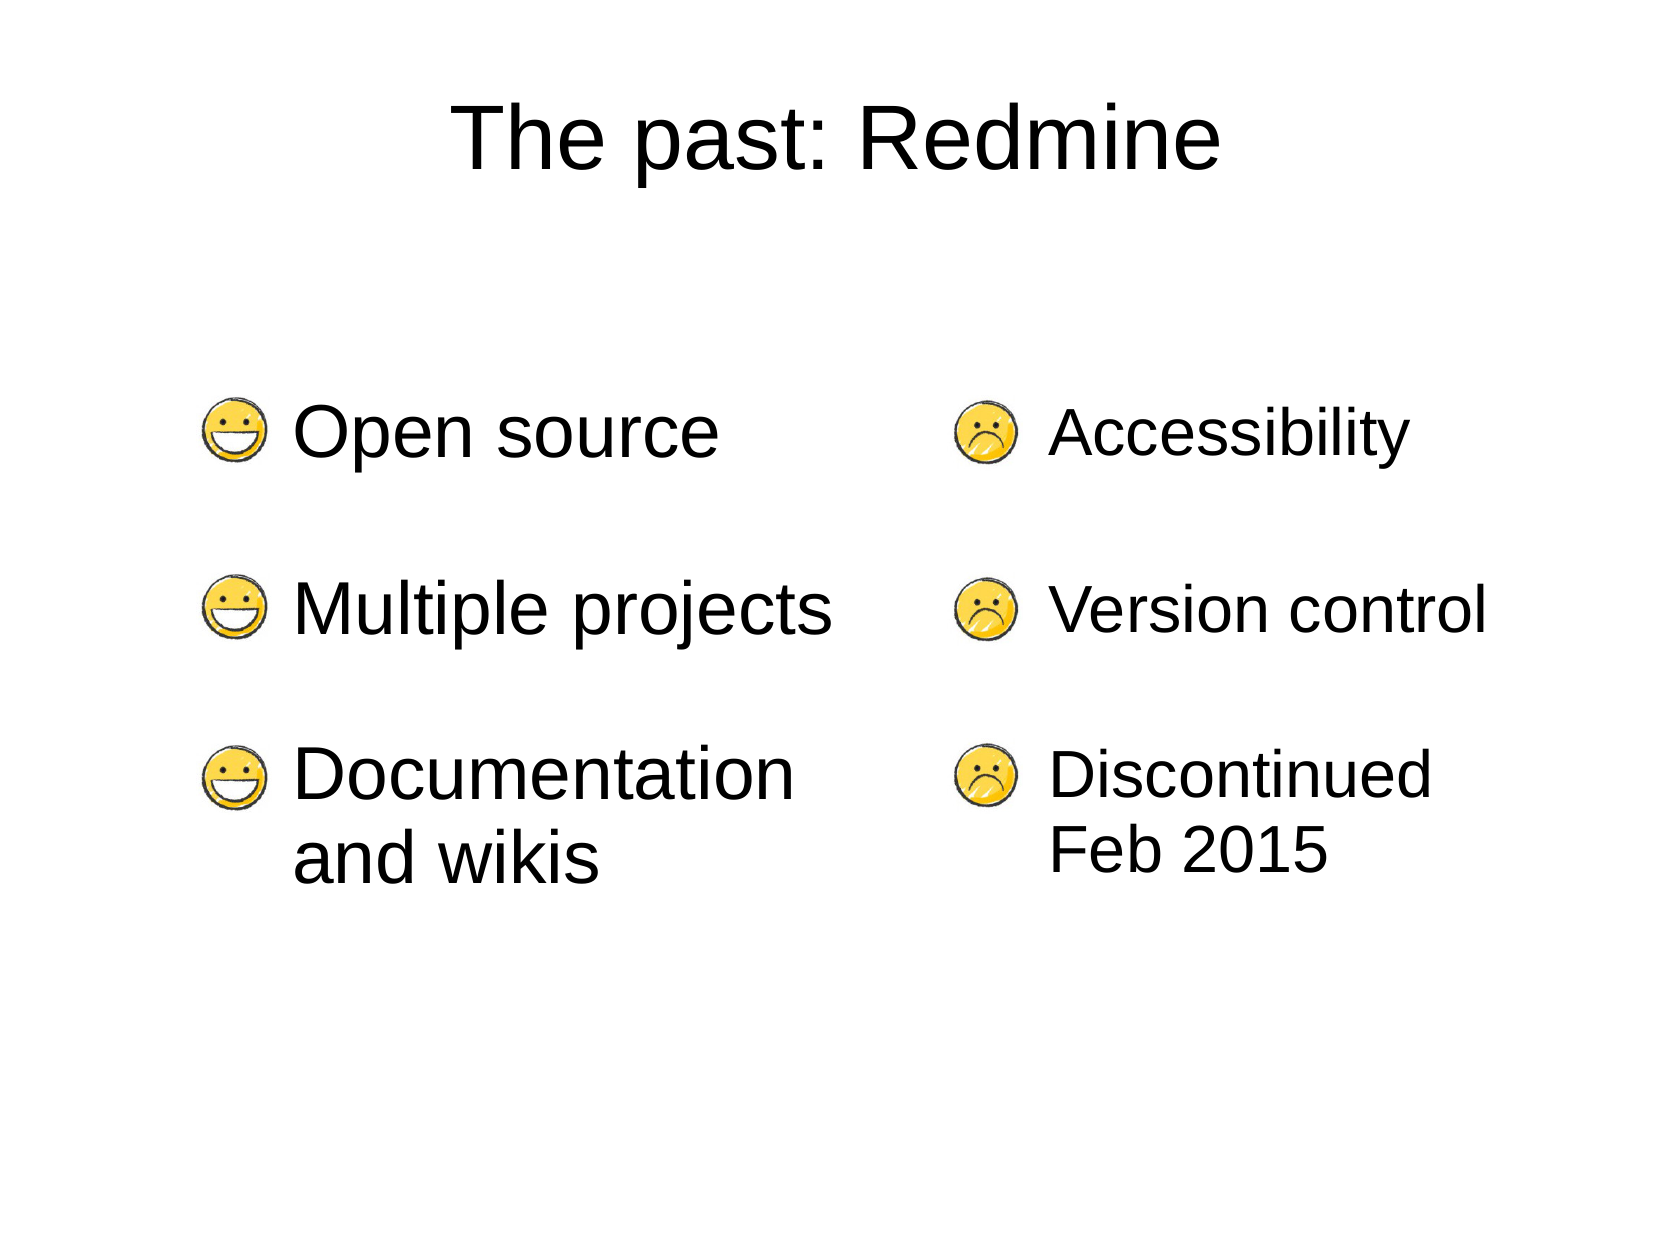

The past: Redmine
Open source
Accessibility
Multiple projects
Version control
Documentation
and wikis
Discontinued Feb 2015